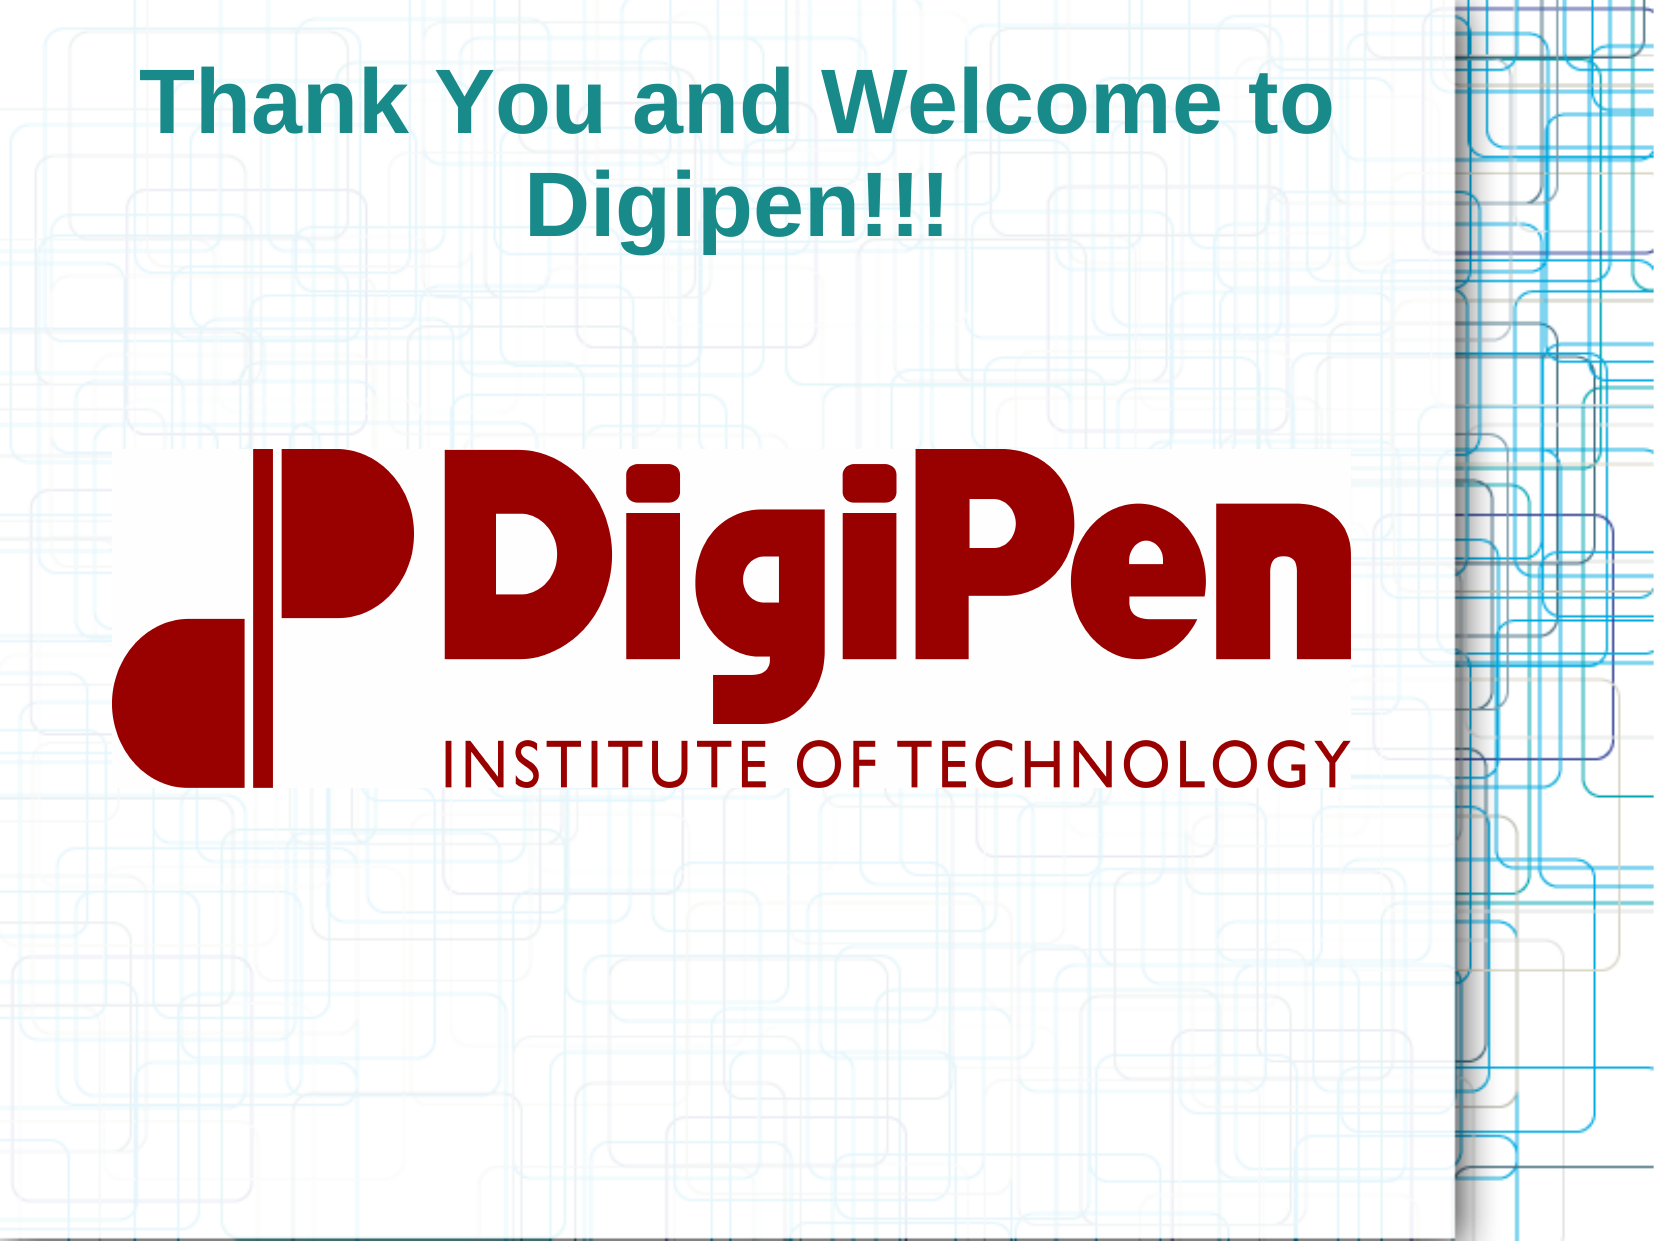

# Thank You and Welcome to Digipen!!!